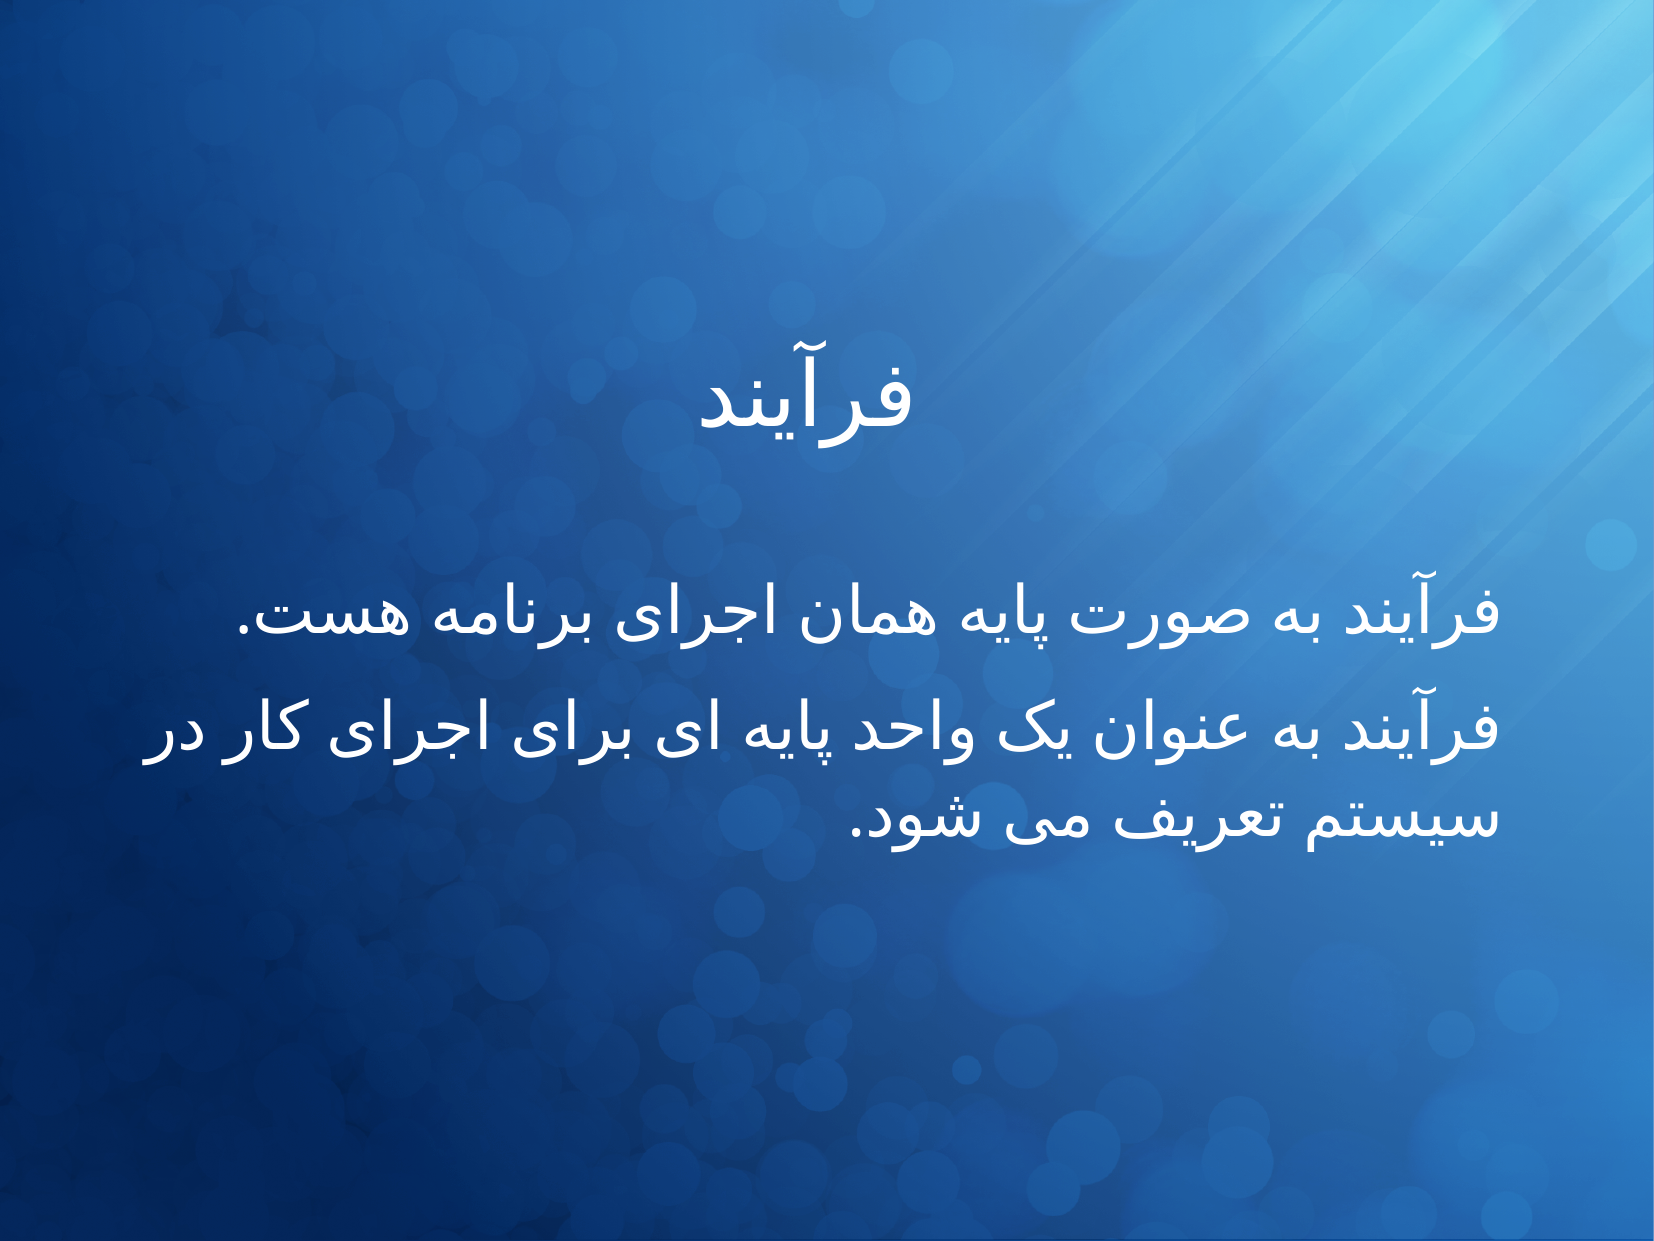

# فرآيند
فرآیند به صورت پایه همان اجرای برنامه هست.
فرآیند به عنوان یک واحد پایه ای برای اجرای کار در سیستم تعریف می شود.